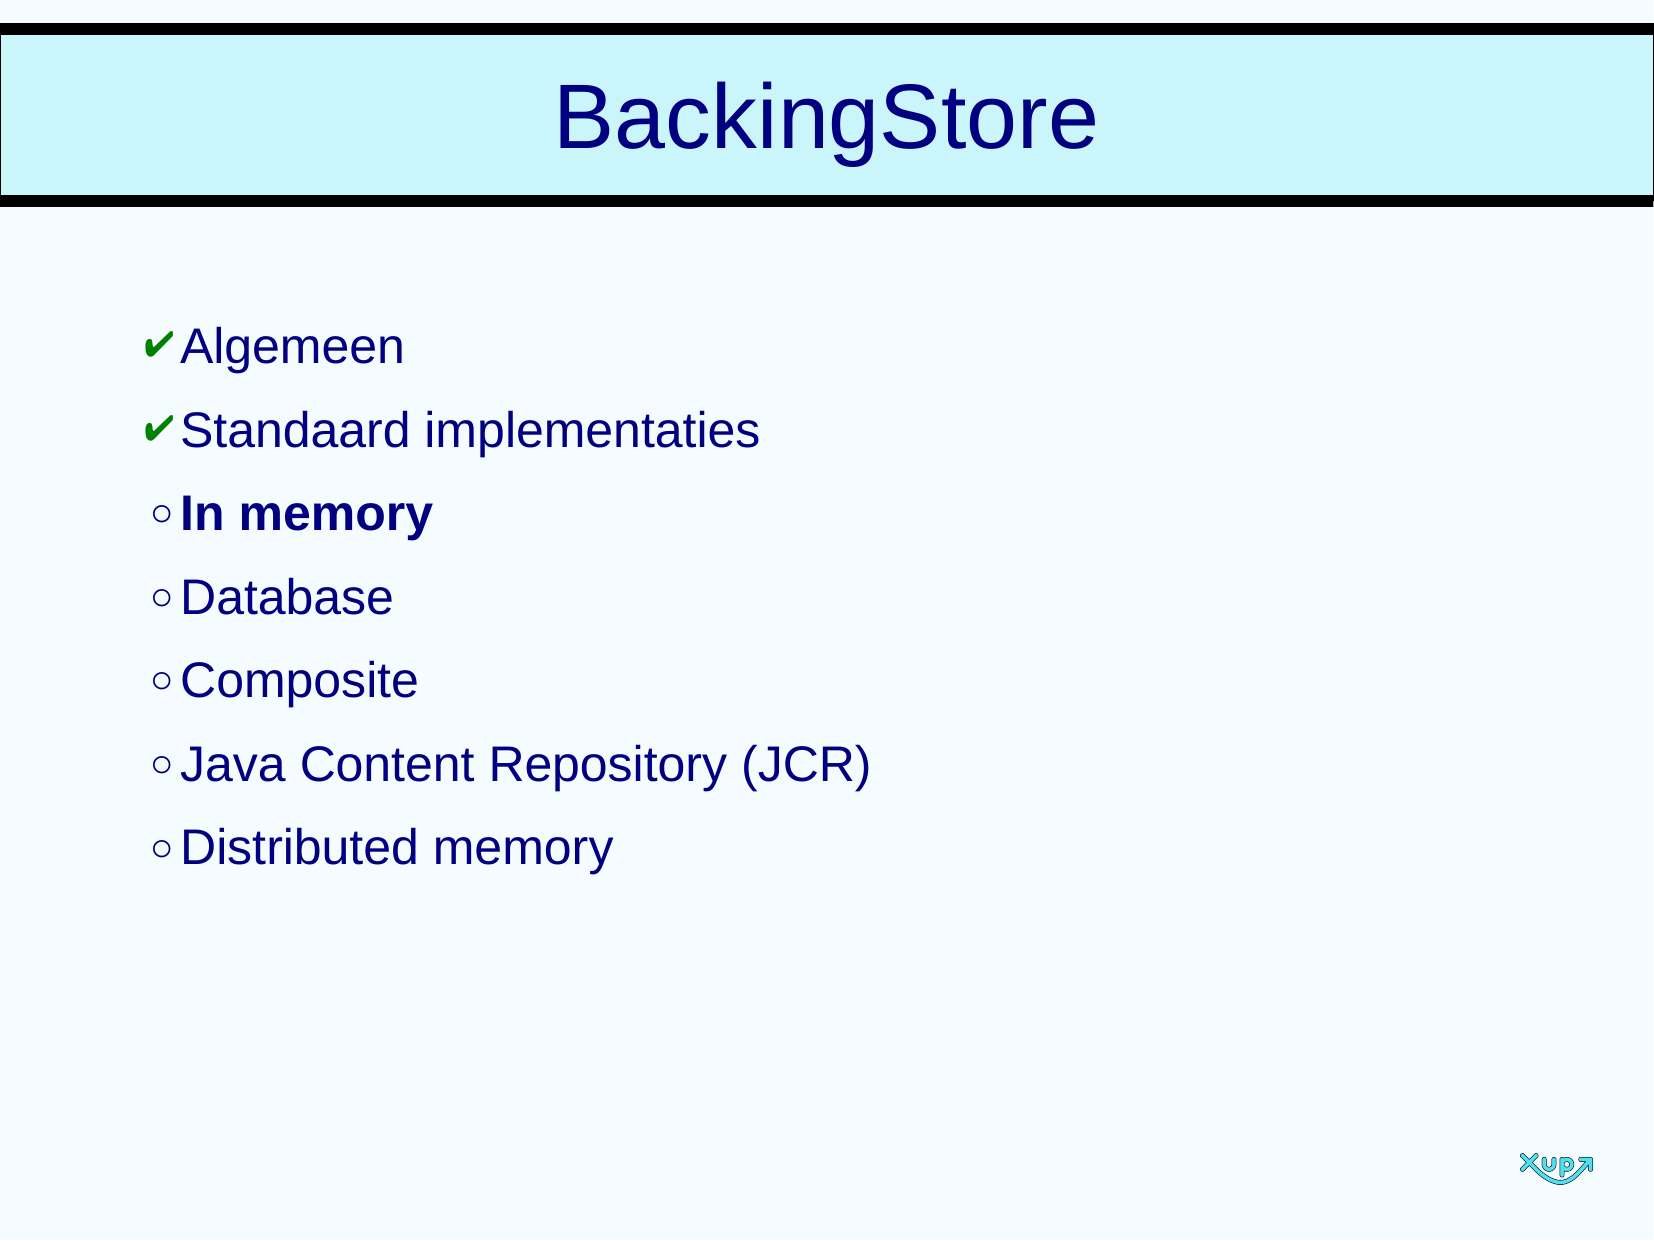

# BackingStore
Algemeen
Standaard implementaties
In memory
Database
Composite
Java Content Repository (JCR)
Distributed memory